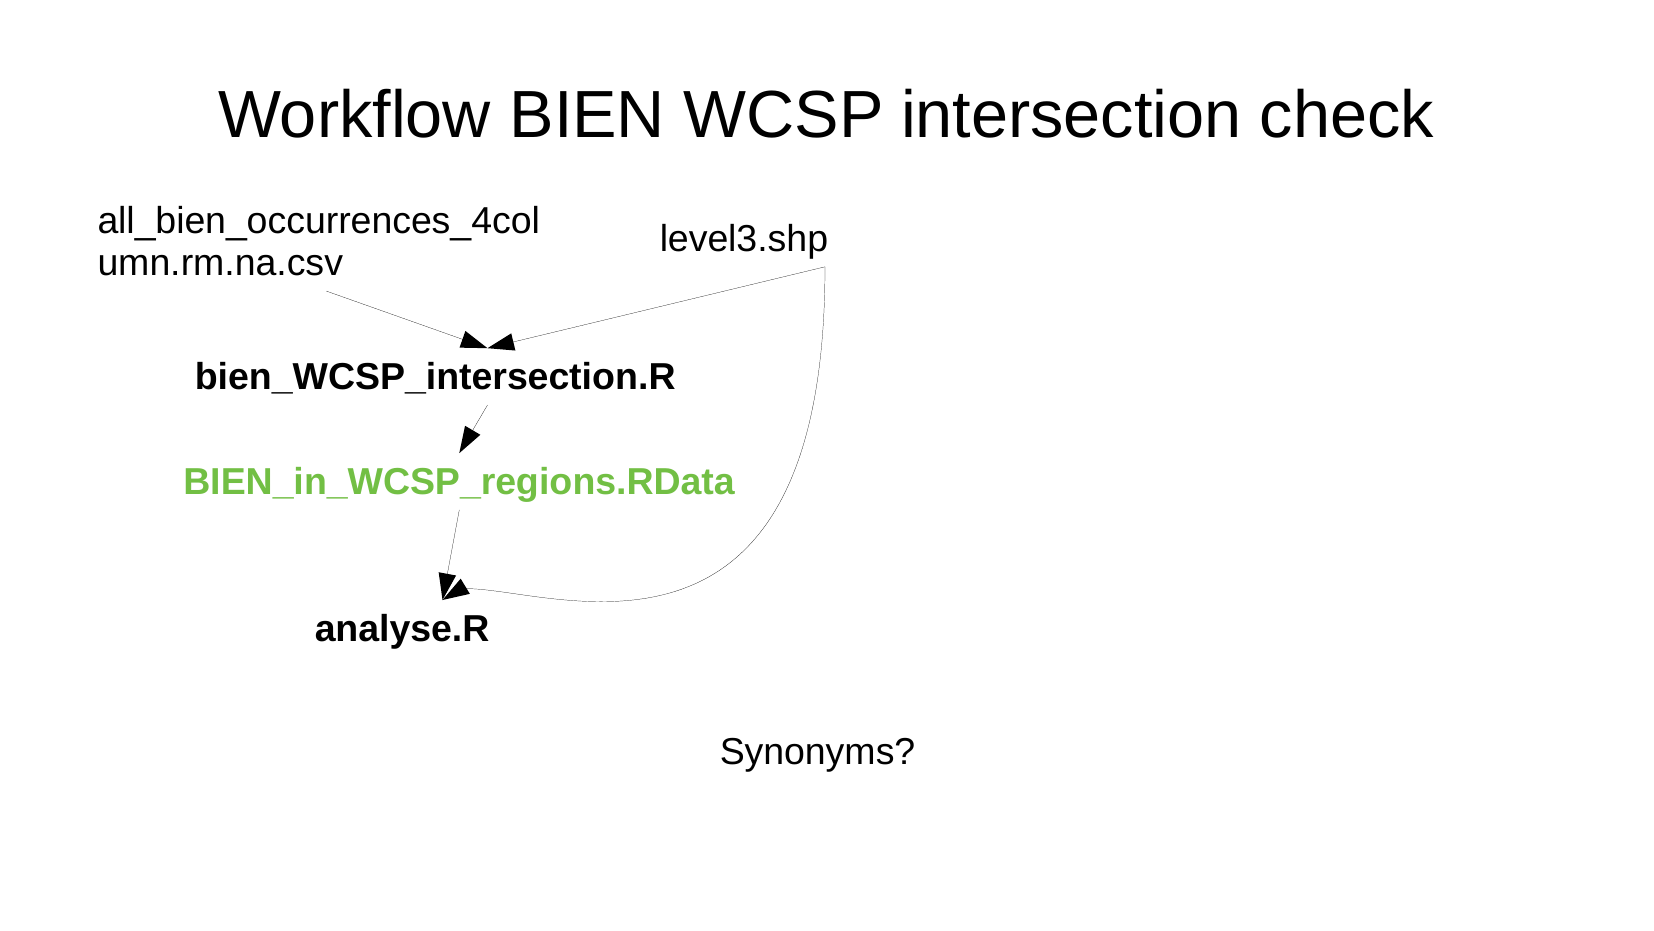

# Workflow BIEN WCSP intersection check
all_bien_occurrences_4column.rm.na.csv
level3.shp
bien_WCSP_intersection.R
BIEN_in_WCSP_regions.RData
analyse.R
Synonyms?